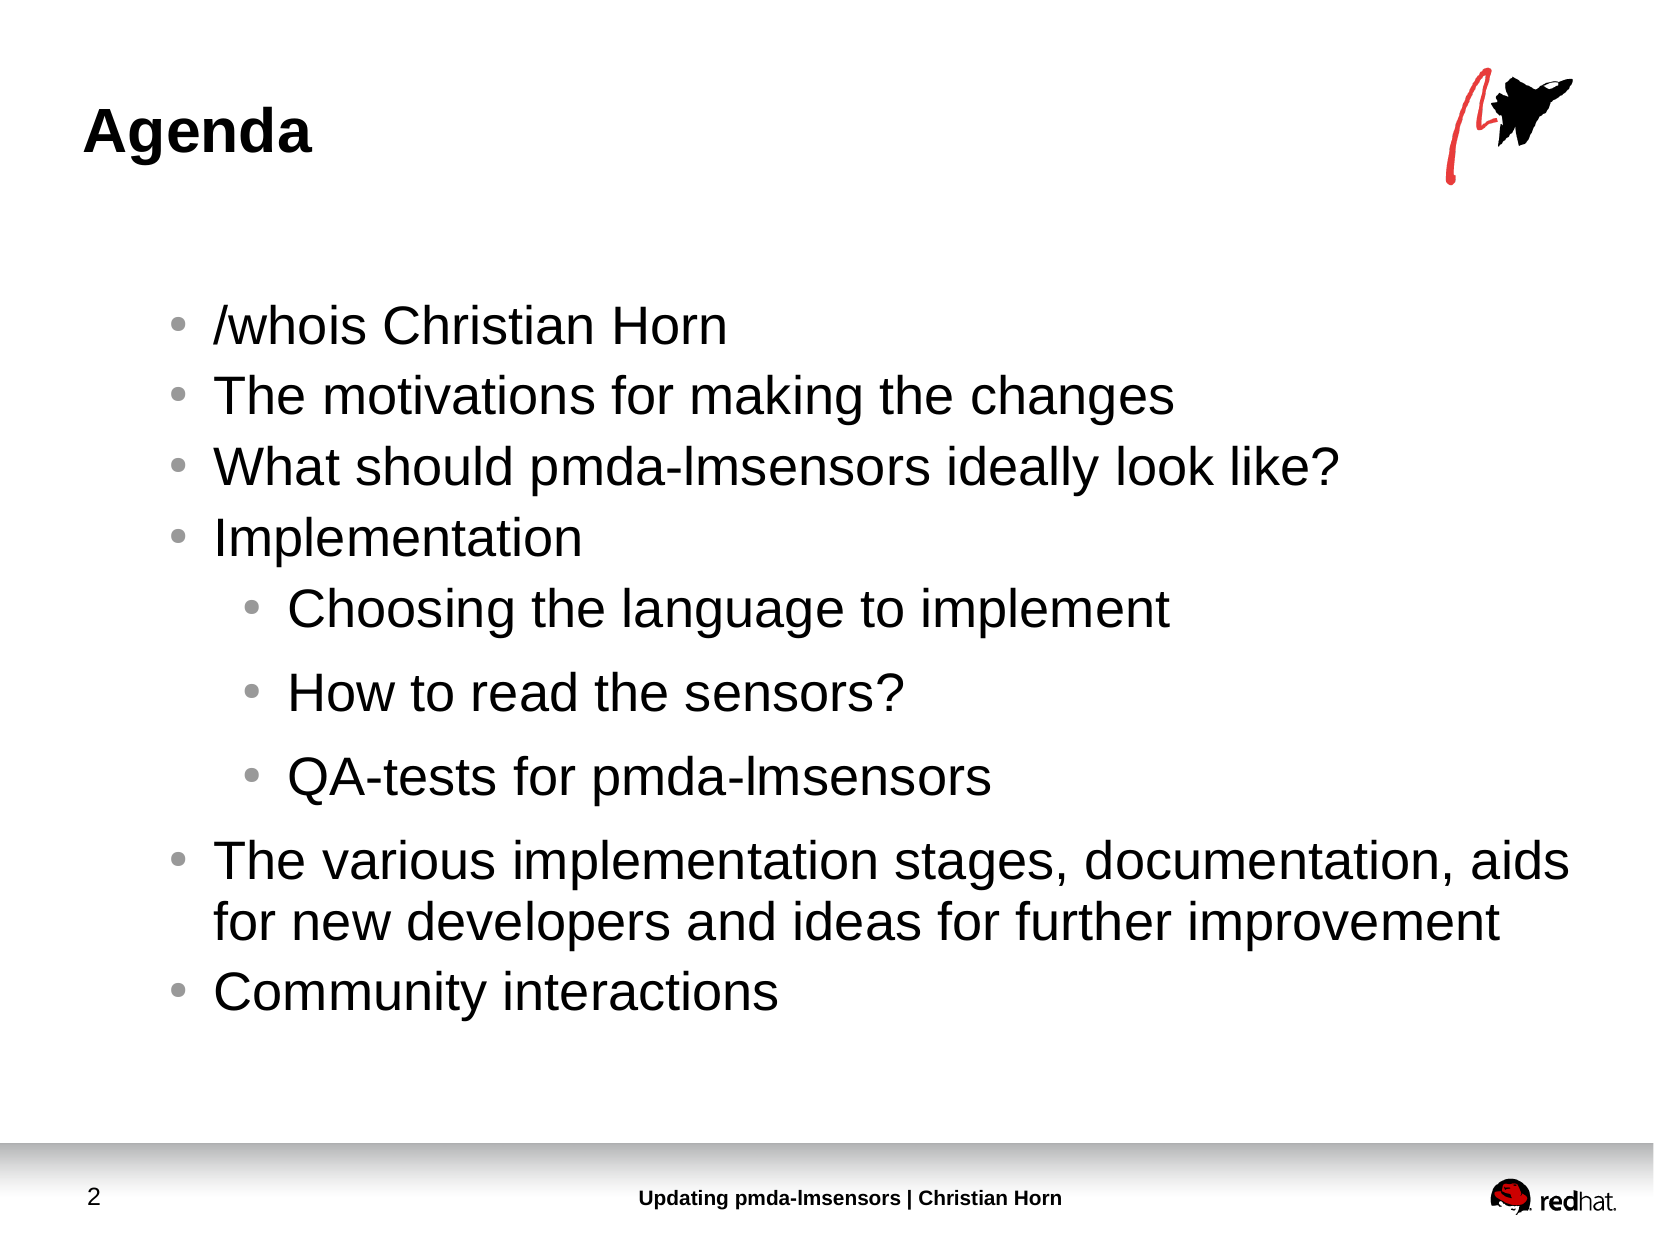

# Agenda
/whois Christian Horn
The motivations for making the changes
What should pmda-lmsensors ideally look like?
Implementation
Choosing the language to implement
How to read the sensors?
QA-tests for pmda-lmsensors
The various implementation stages, documentation, aids for new developers and ideas for further improvement
Community interactions